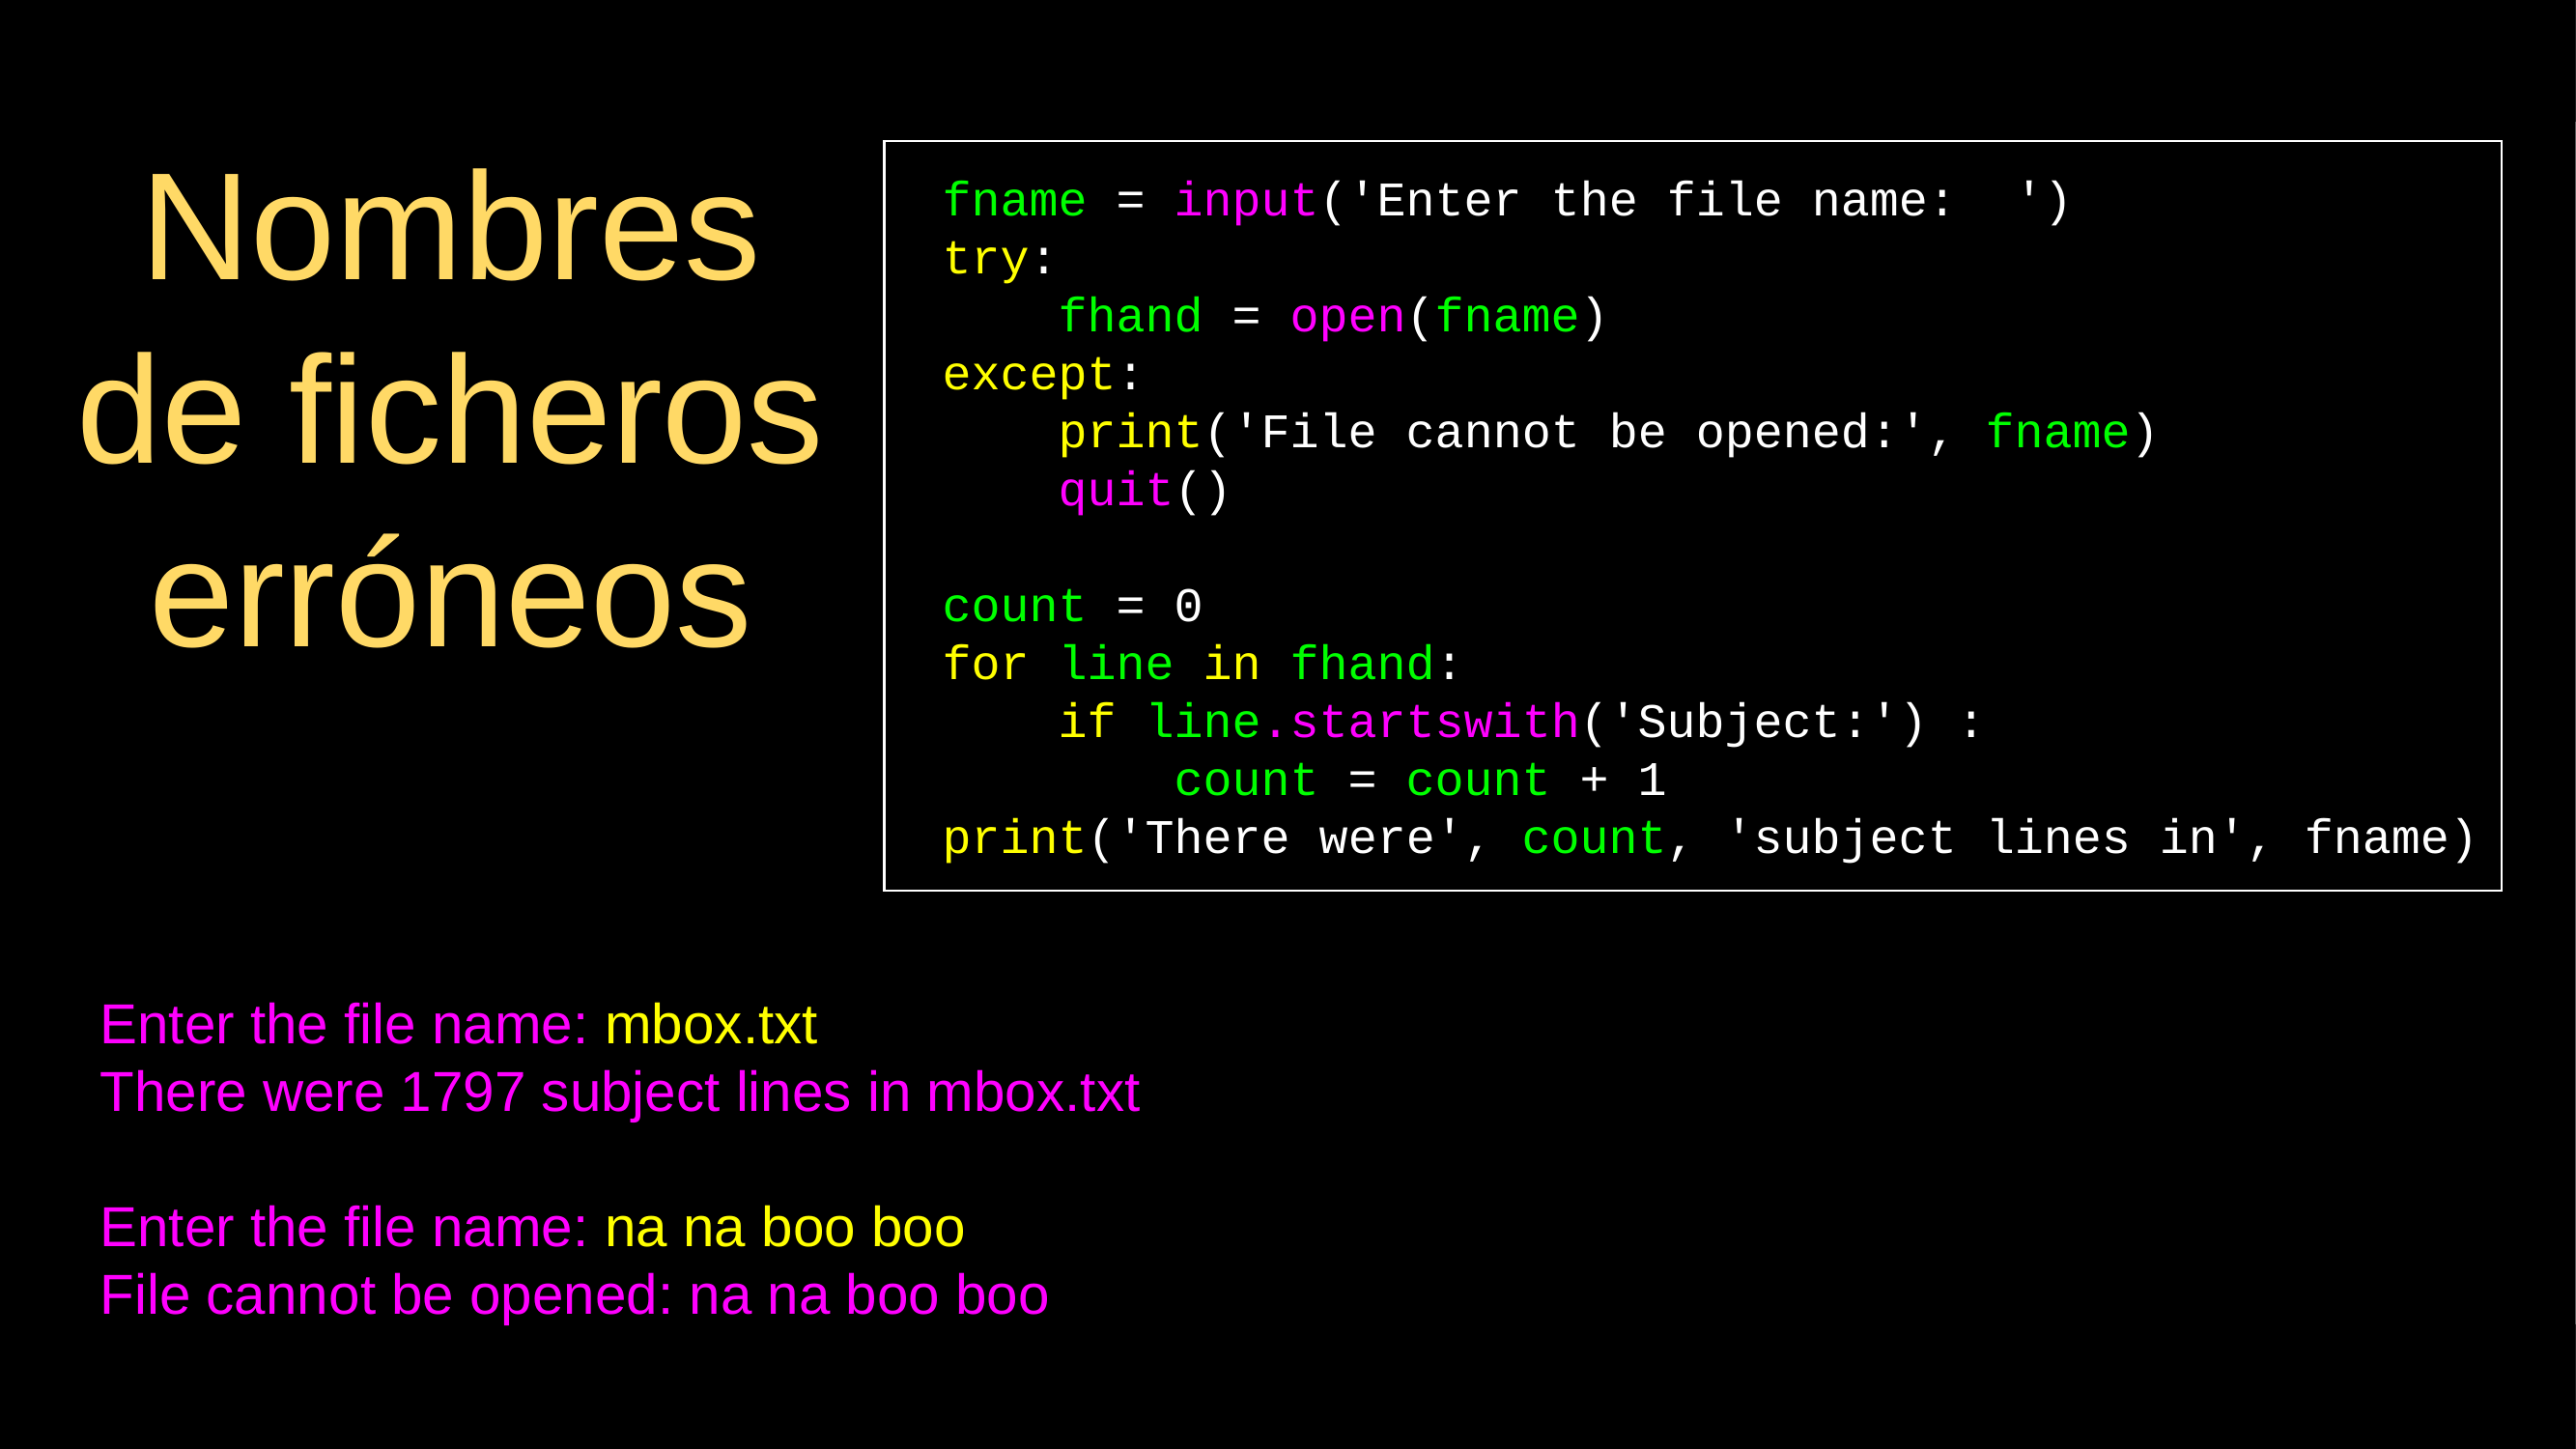

fname = input('Enter the file name: ')
 try:
 fhand = open(fname)
 except:
 print('File cannot be opened:', fname)
 quit()
 count = 0
 for line in fhand:
 if line.startswith('Subject:') :
 count = count + 1
 print('There were', count, 'subject lines in', fname)
# Nombres de ficheros erróneos
Enter the file name: mbox.txt
There were 1797 subject lines in mbox.txt
Enter the file name: na na boo boo
File cannot be opened: na na boo boo